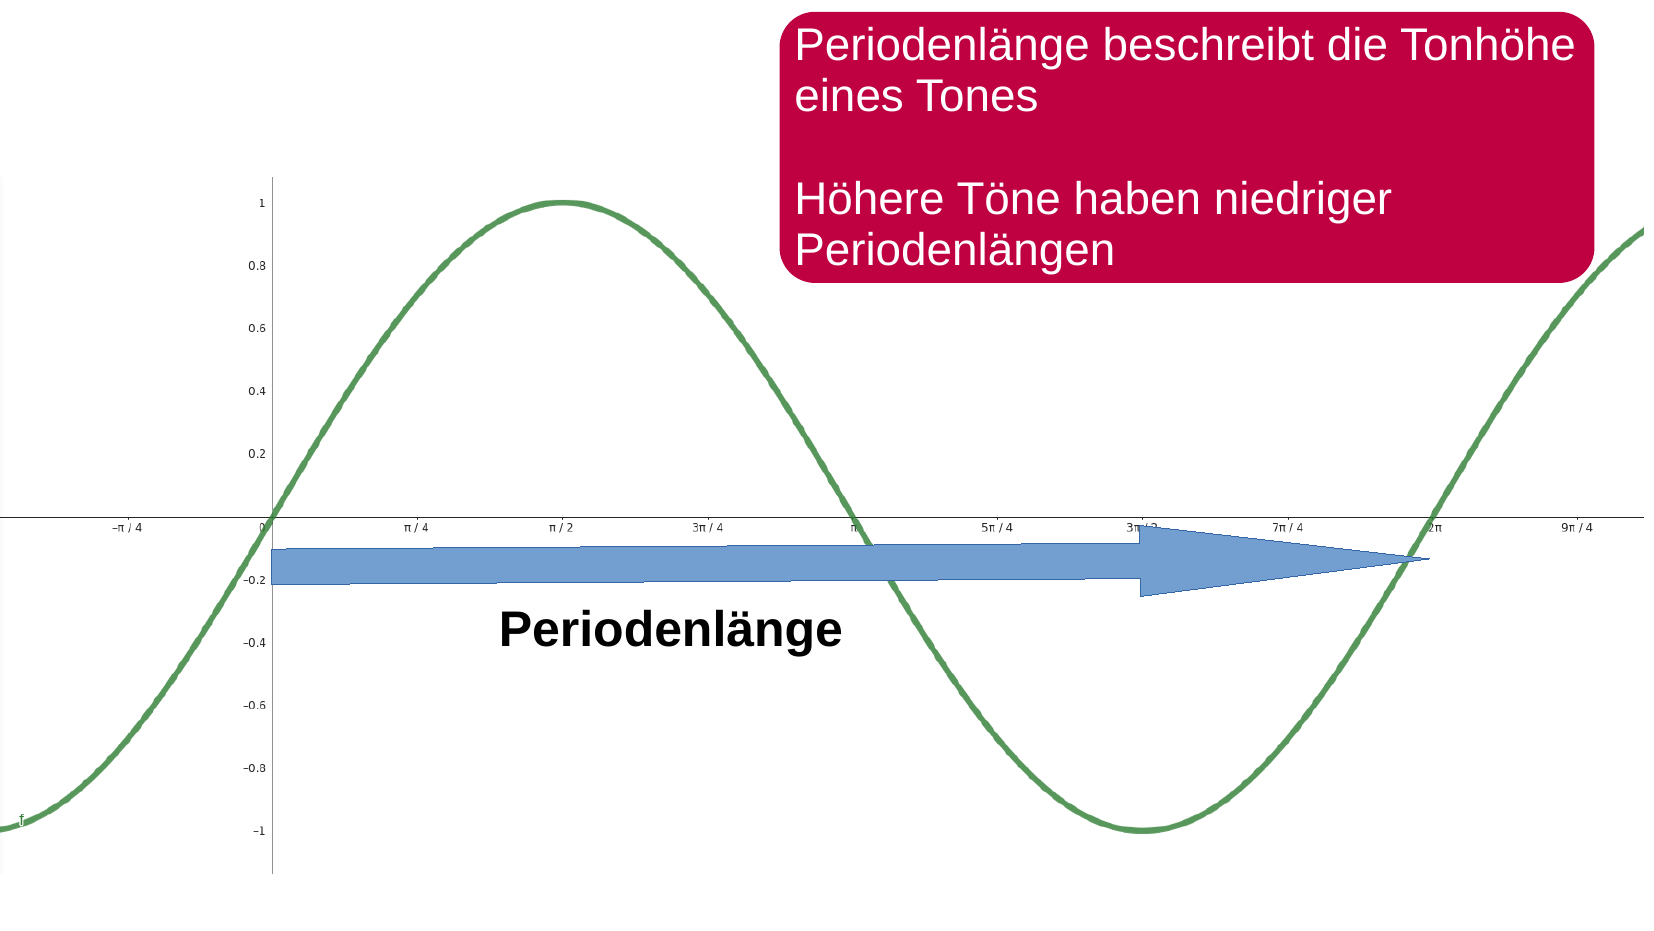

Periodenlänge beschreibt die Tonhöhe eines Tones
Höhere Töne haben niedriger Periodenlängen
#
Periodenlänge